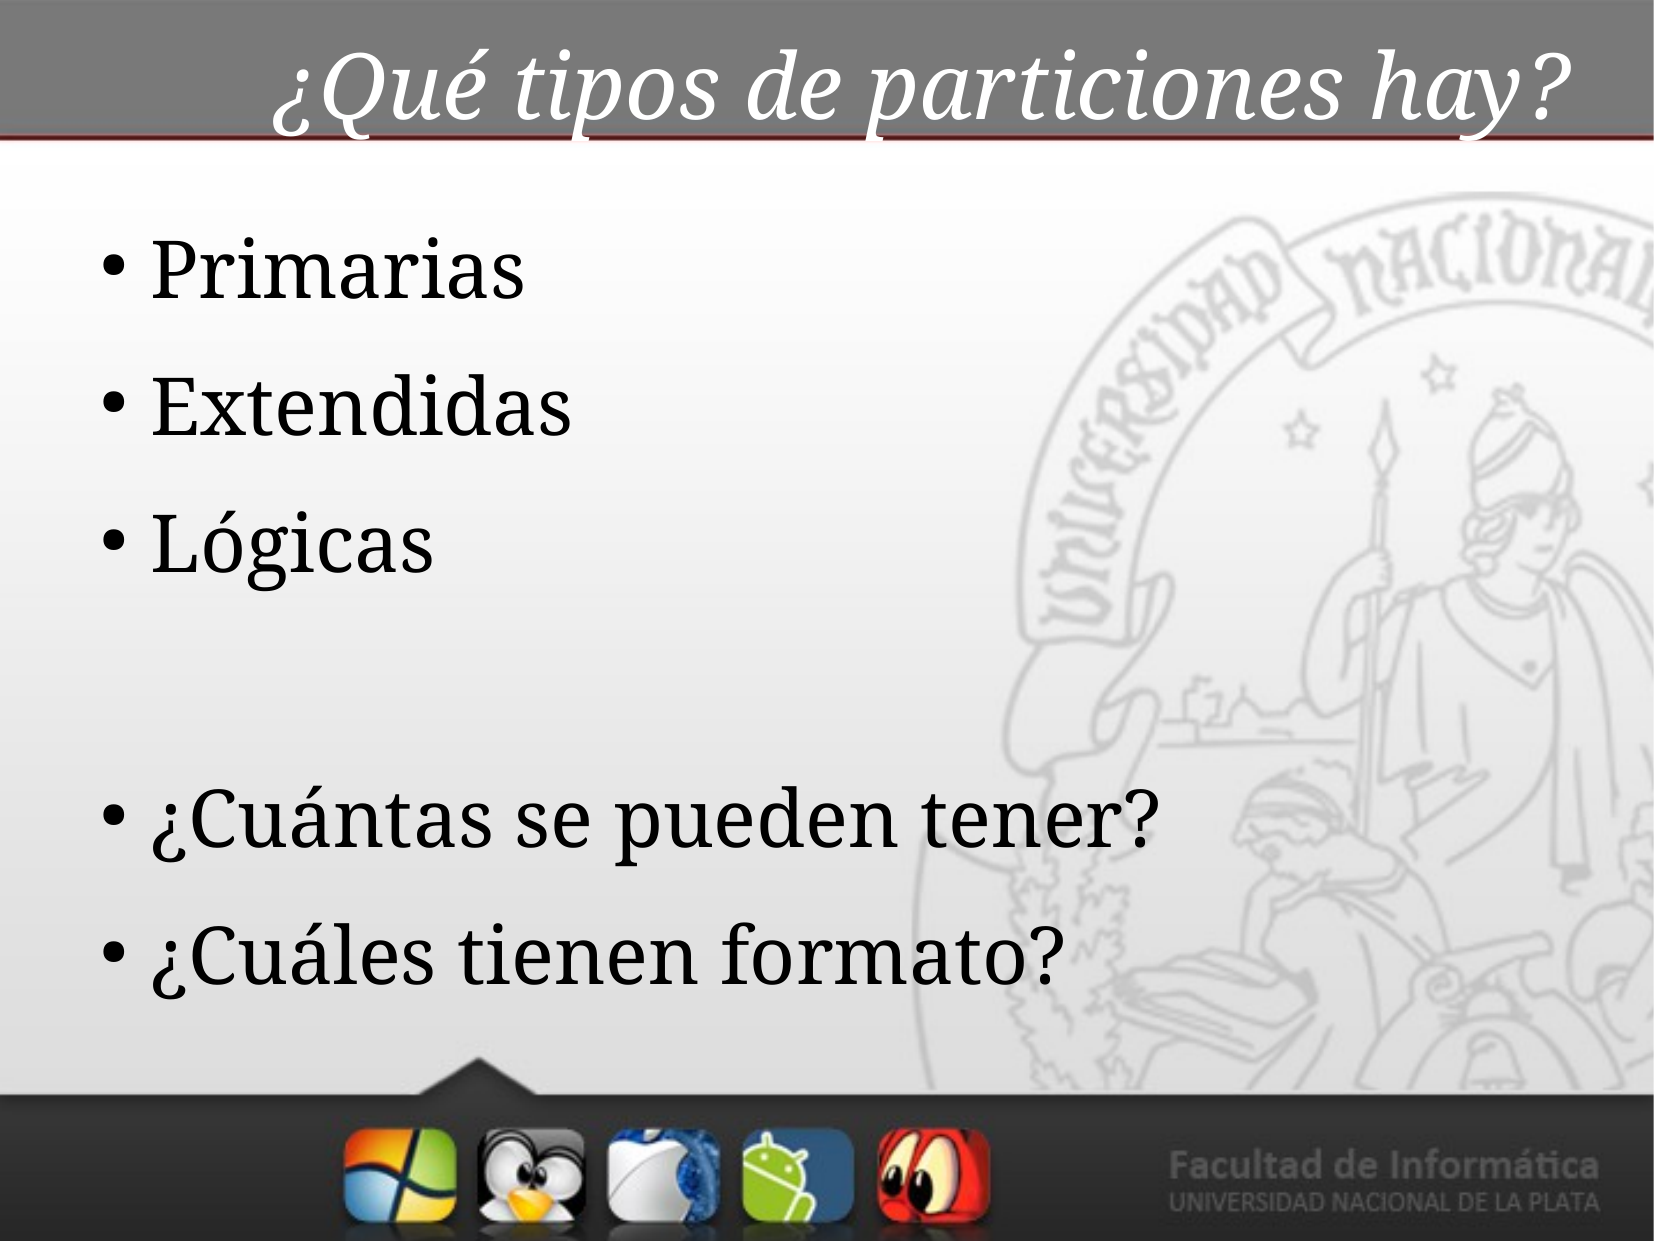

# ¿Qué tipos de particiones hay?
Primarias
Extendidas
Lógicas
¿Cuántas se pueden tener?
¿Cuáles tienen formato?